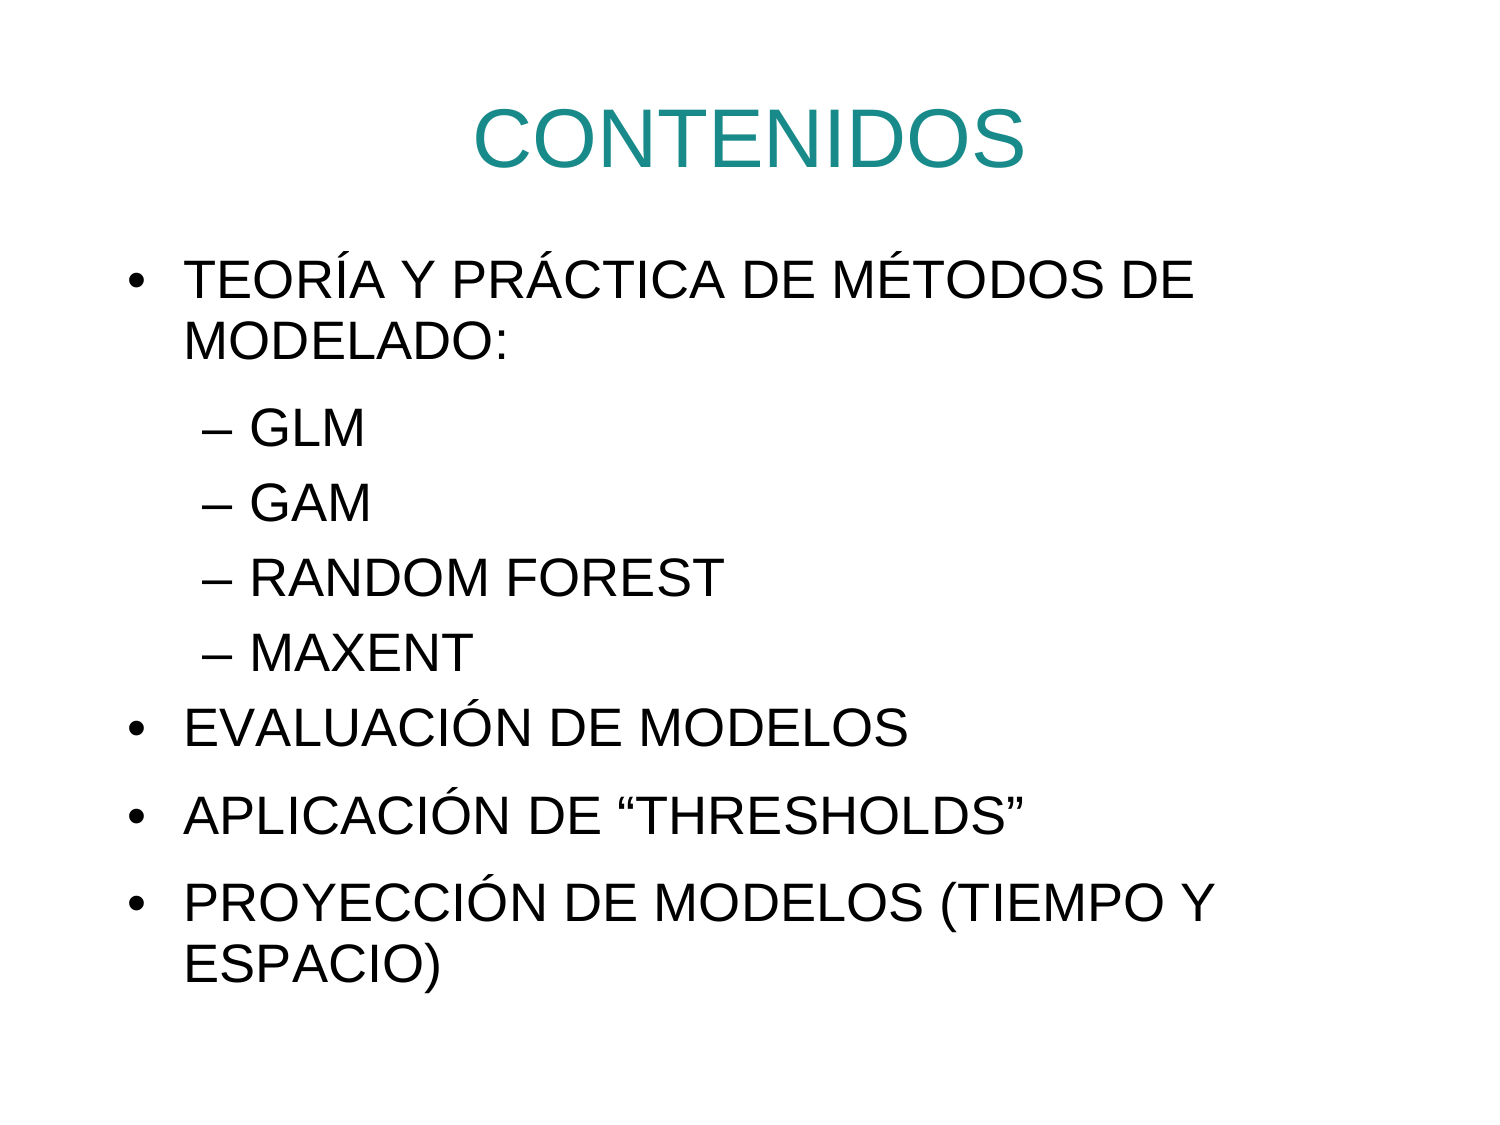

# CONTENIDOS
TEORÍA Y PRÁCTICA DE MÉTODOS DE MODELADO:
GLM
GAM
RANDOM FOREST
MAXENT
EVALUACIÓN DE MODELOS
APLICACIÓN DE “THRESHOLDS”
PROYECCIÓN DE MODELOS (TIEMPO Y ESPACIO)